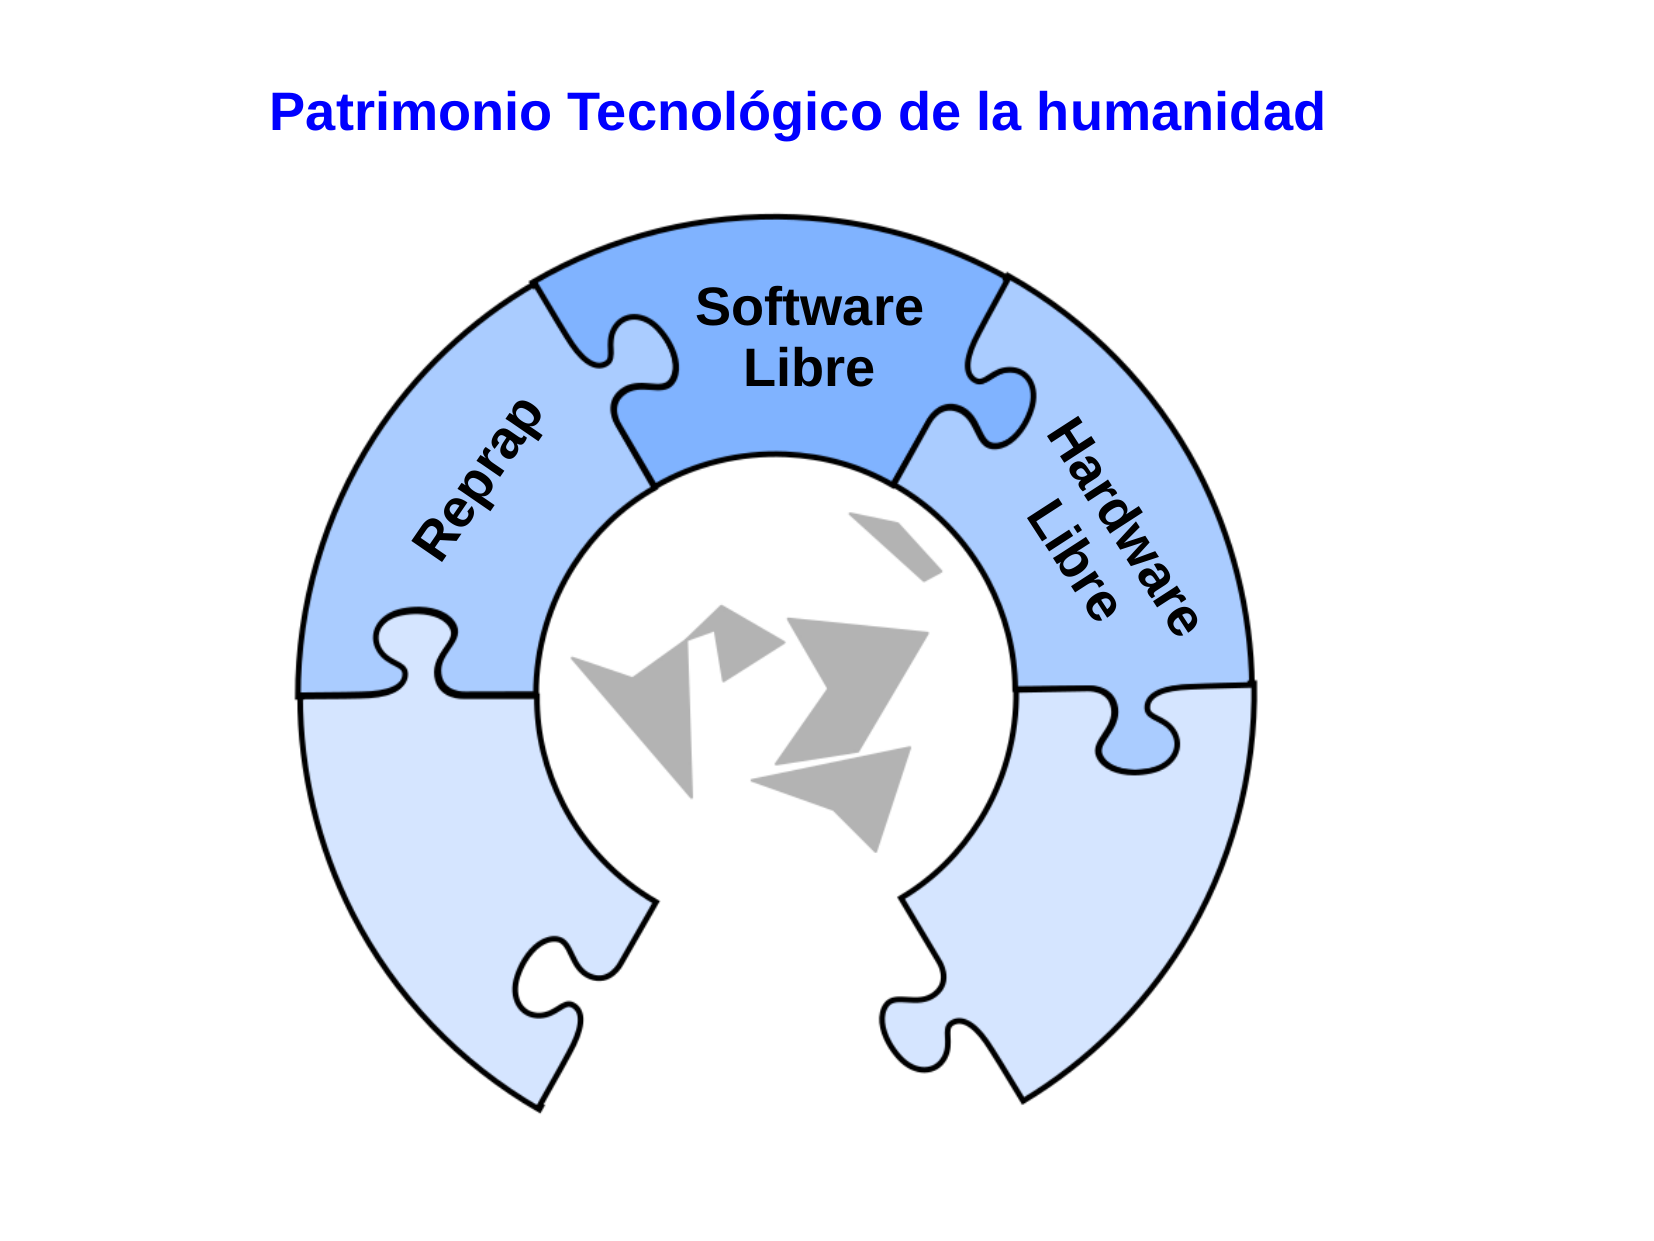

Patrimonio Tecnológico de la humanidad
Software
Libre
Reprap
Hardware
Libre